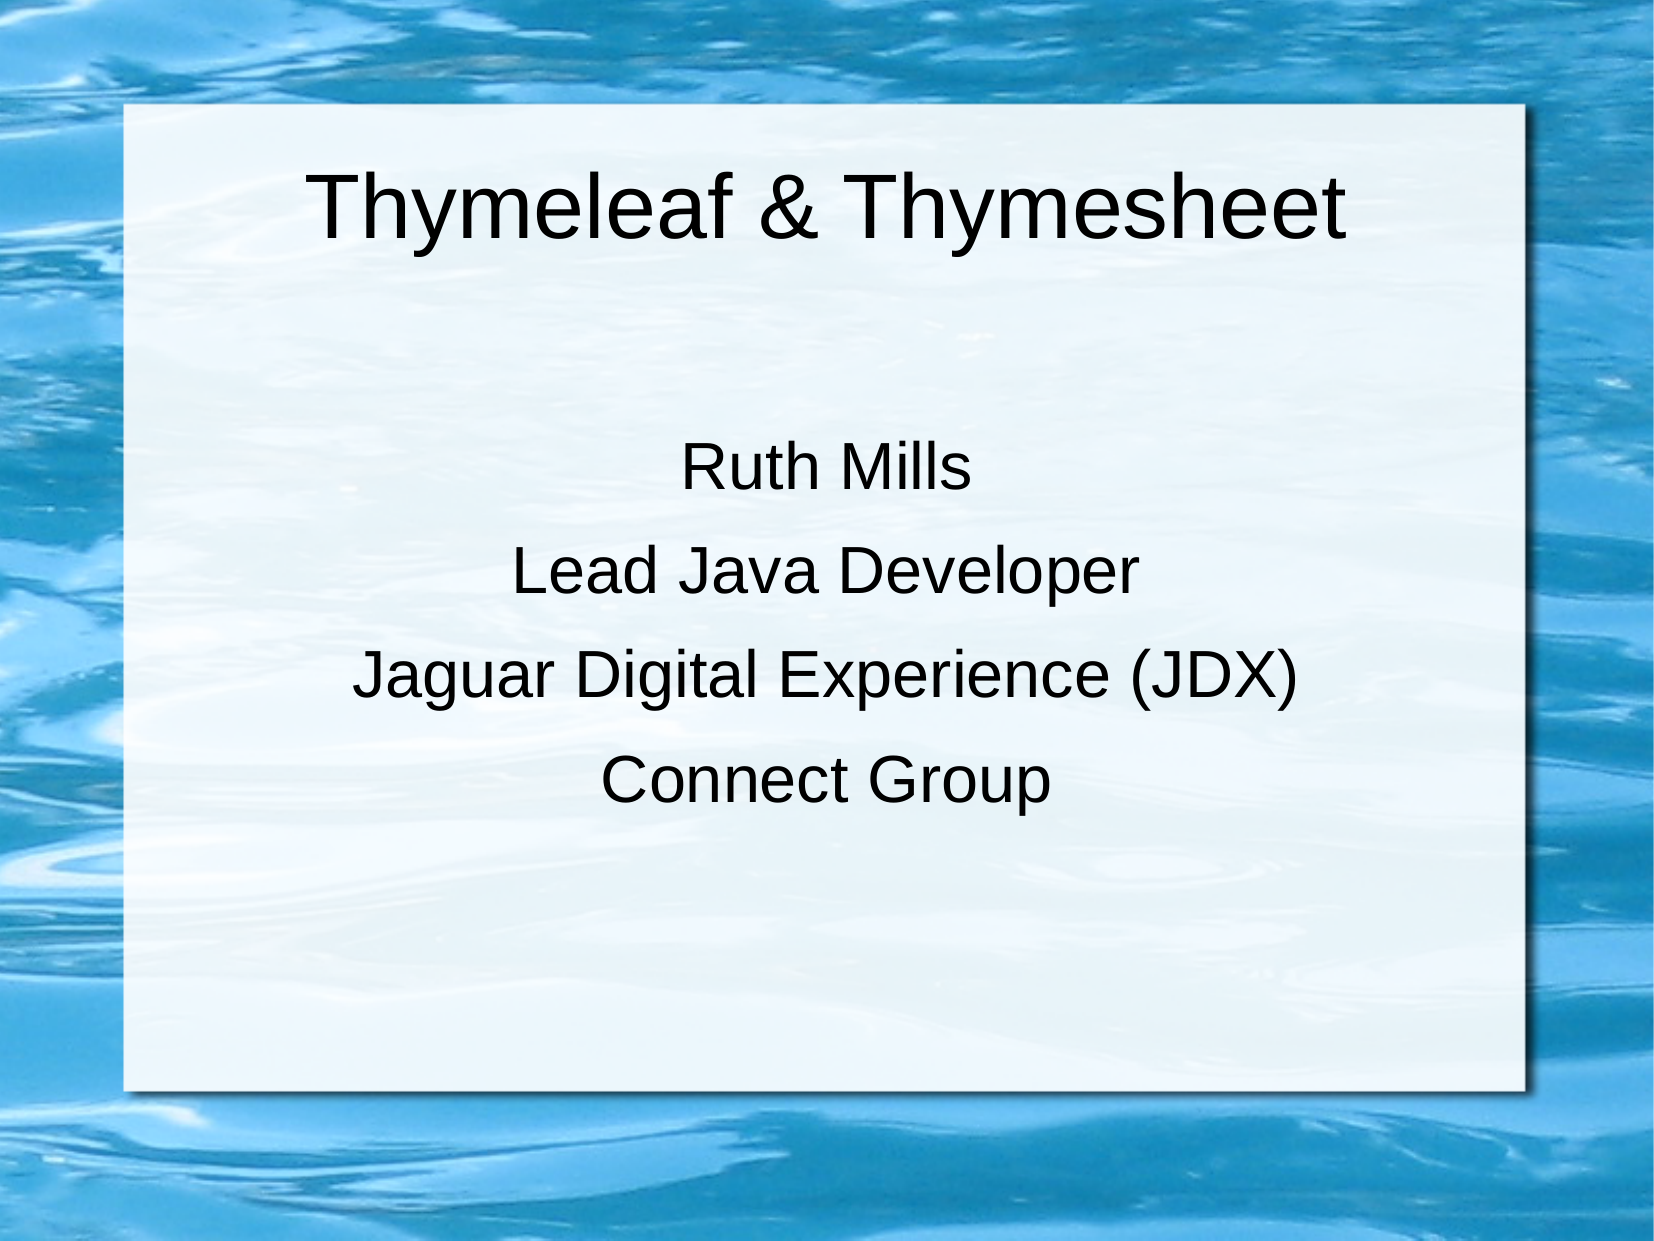

# Thymeleaf & Thymesheet
Ruth Mills
Lead Java Developer
Jaguar Digital Experience (JDX)
Connect Group